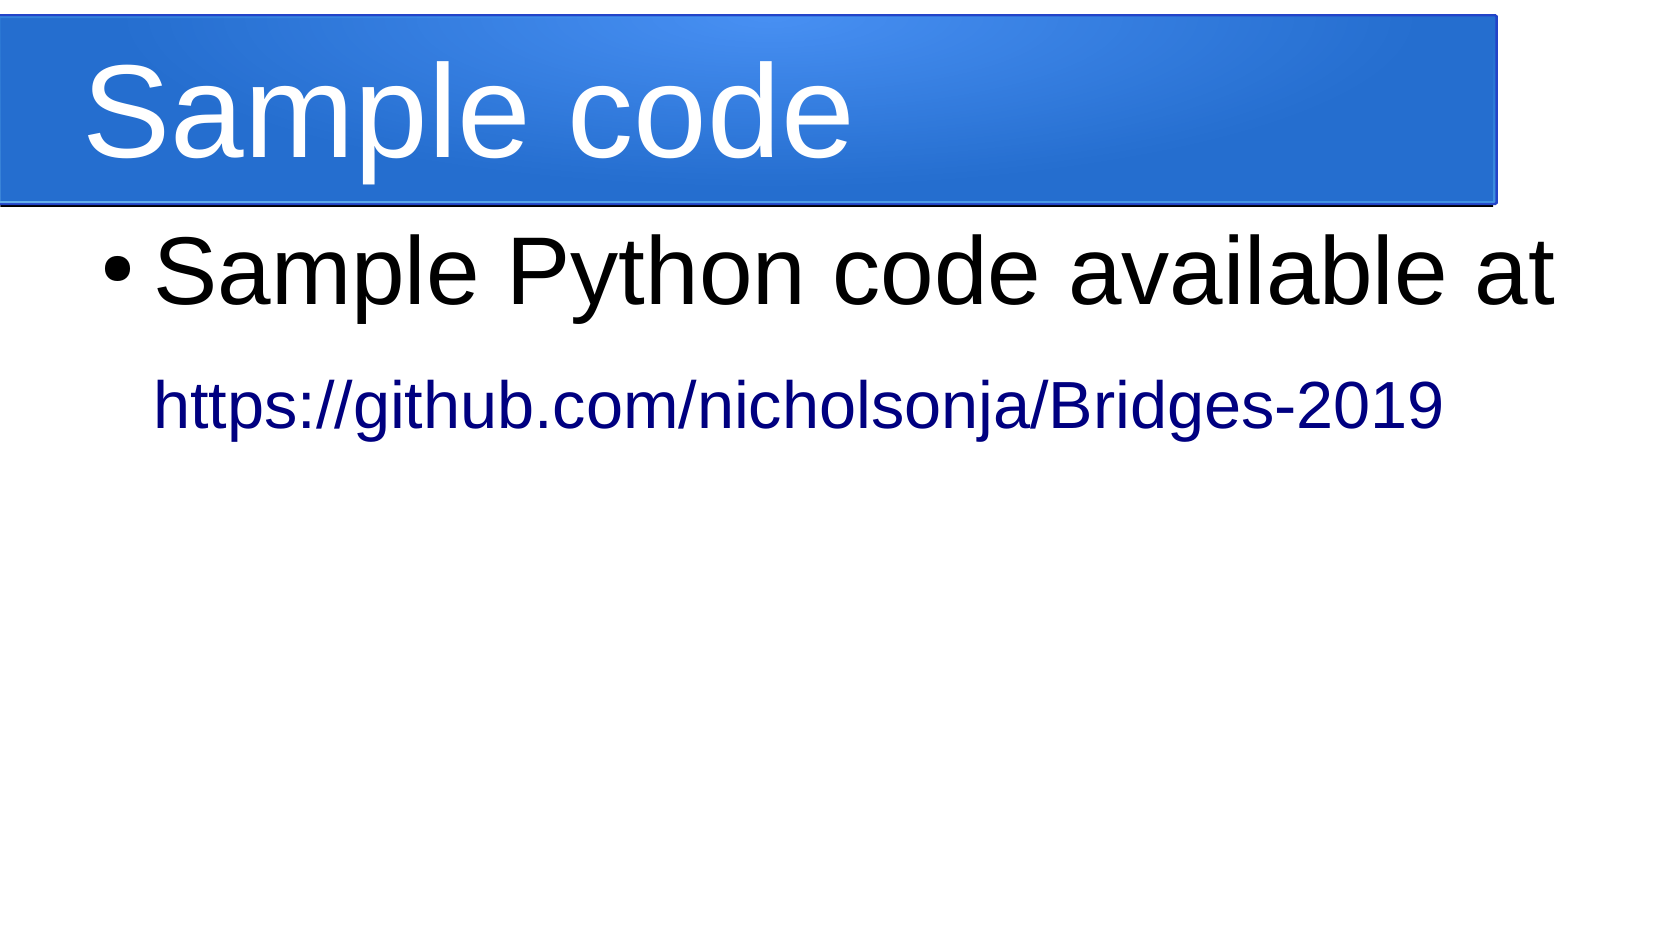

# Sample code
Sample Python code available at
https://github.com/nicholsonja/Bridges-2019